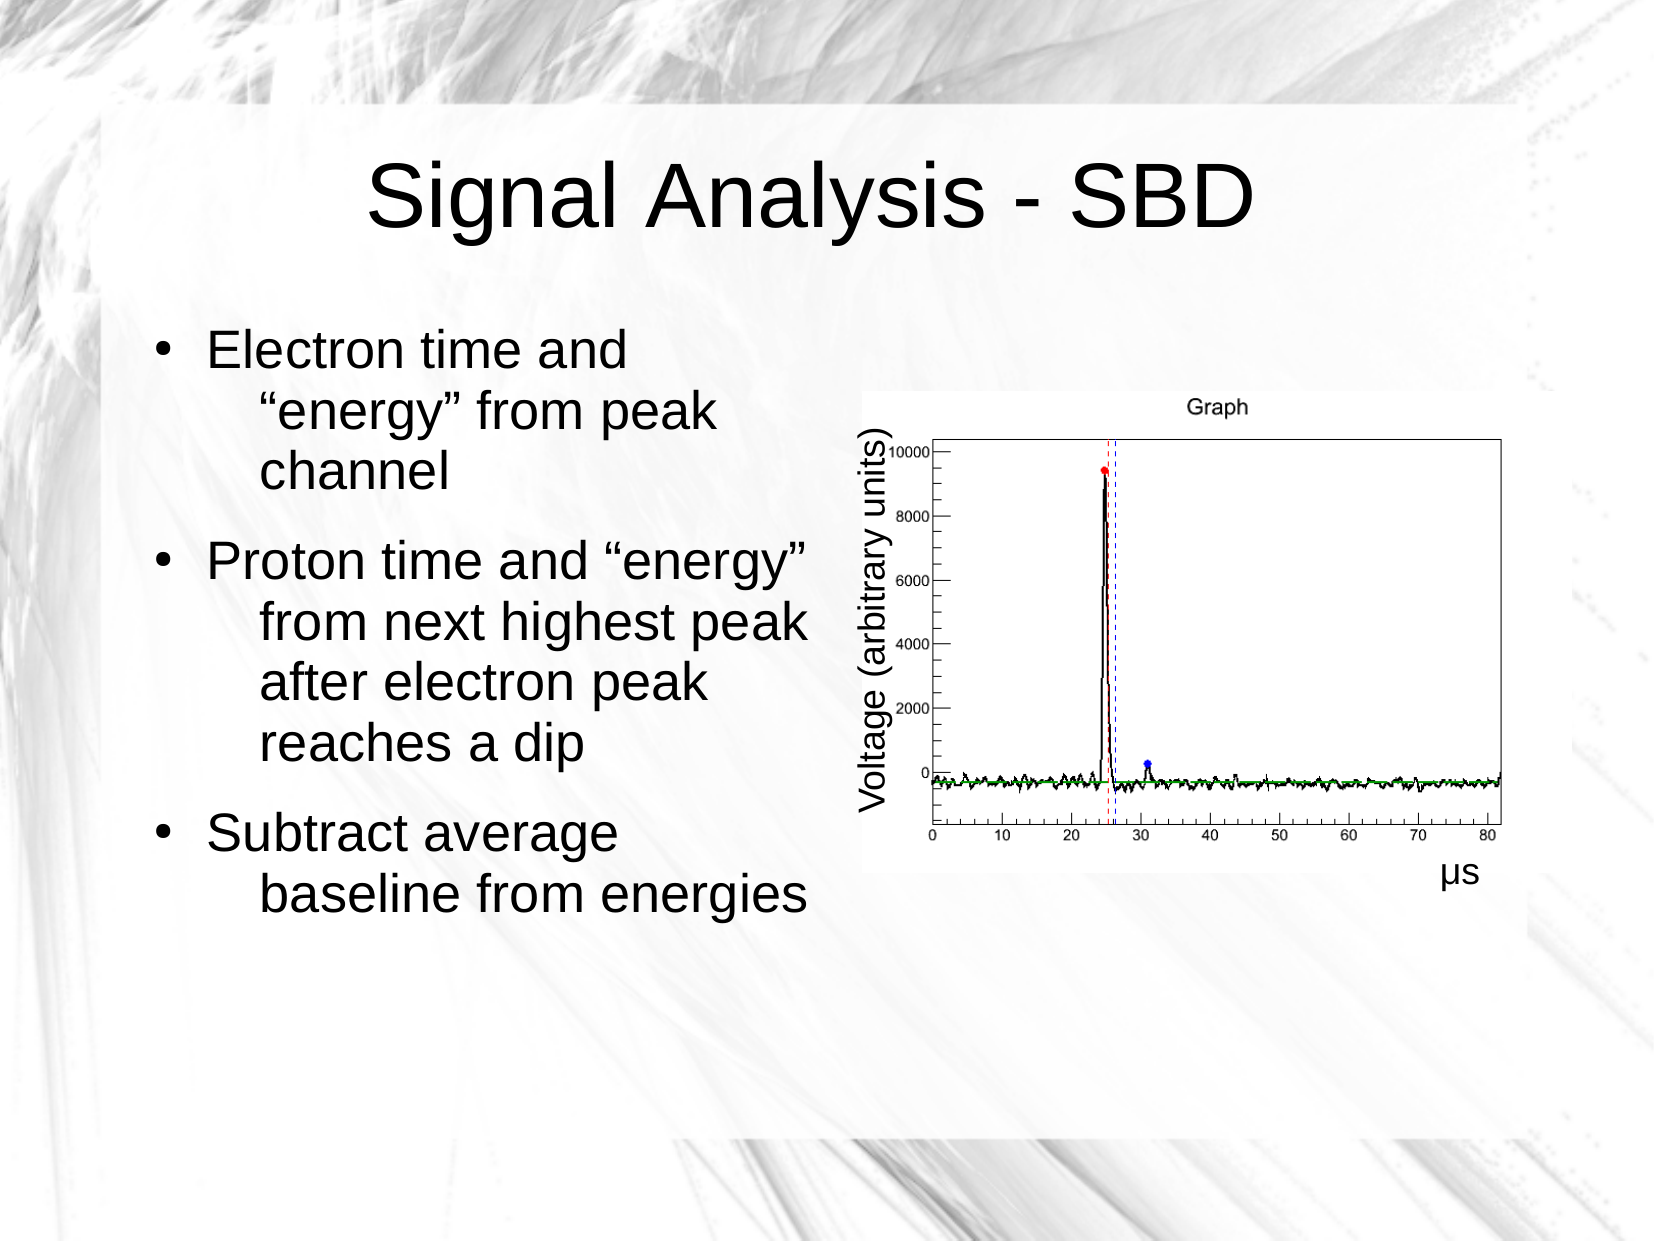

# Signal Analysis - SBD
Electron time and “energy” from peak channel
Proton time and “energy” from next highest peak after electron peak reaches a dip
Subtract average baseline from energies
Voltage (arbitrary units)
μs